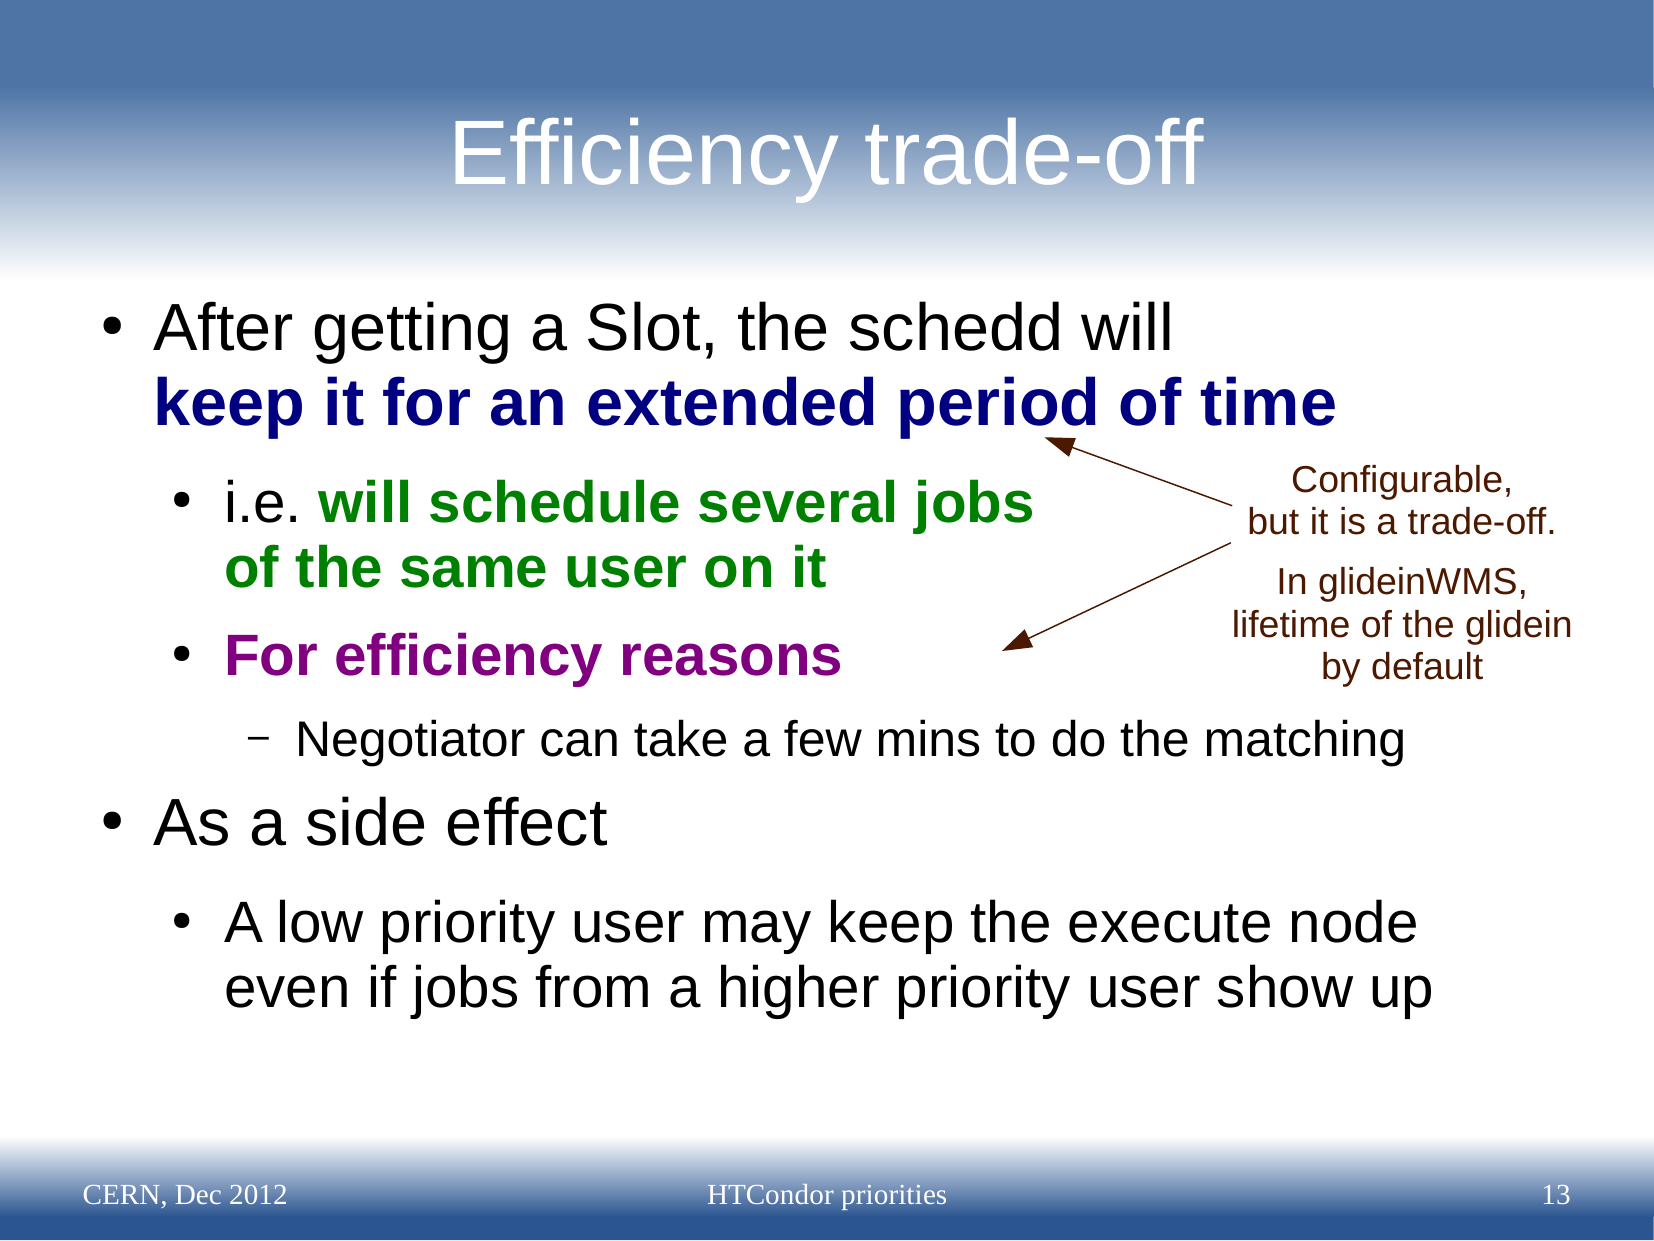

# Efficiency trade-off
After getting a Slot, the schedd will
keep it for an extended period of time
i.e. will schedule several jobs
of the same user on it
For efficiency reasons
Negotiator can take a few mins to do the matching
As a side effect
A low priority user may keep the execute node
even if jobs from a higher priority user show up
Configurable,
but it is a trade-off.
In glideinWMS,
lifetime of the glidein
by default
CERN, Dec 2012
HTCondor priorities
13